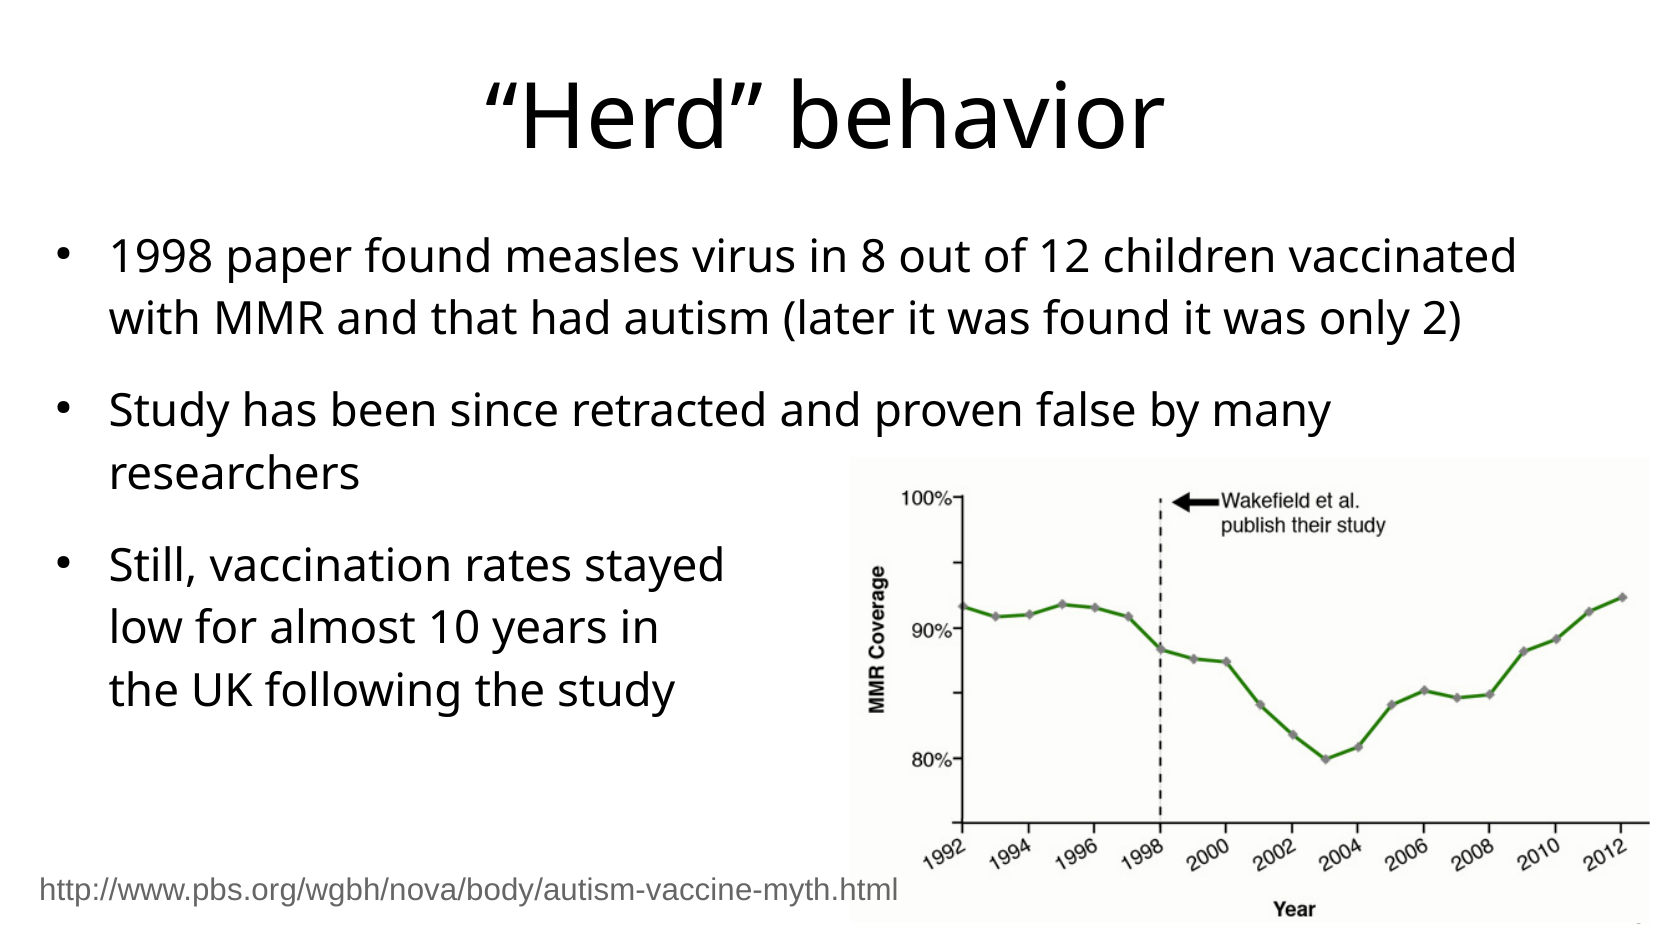

# “Herd” behavior
1998 paper found measles virus in 8 out of 12 children vaccinated with MMR and that had autism (later it was found it was only 2)
Study has been since retracted and proven false by many researchers
Still, vaccination rates stayed
low for almost 10 years in
the UK following the study
http://www.pbs.org/wgbh/nova/body/autism-vaccine-myth.html
8